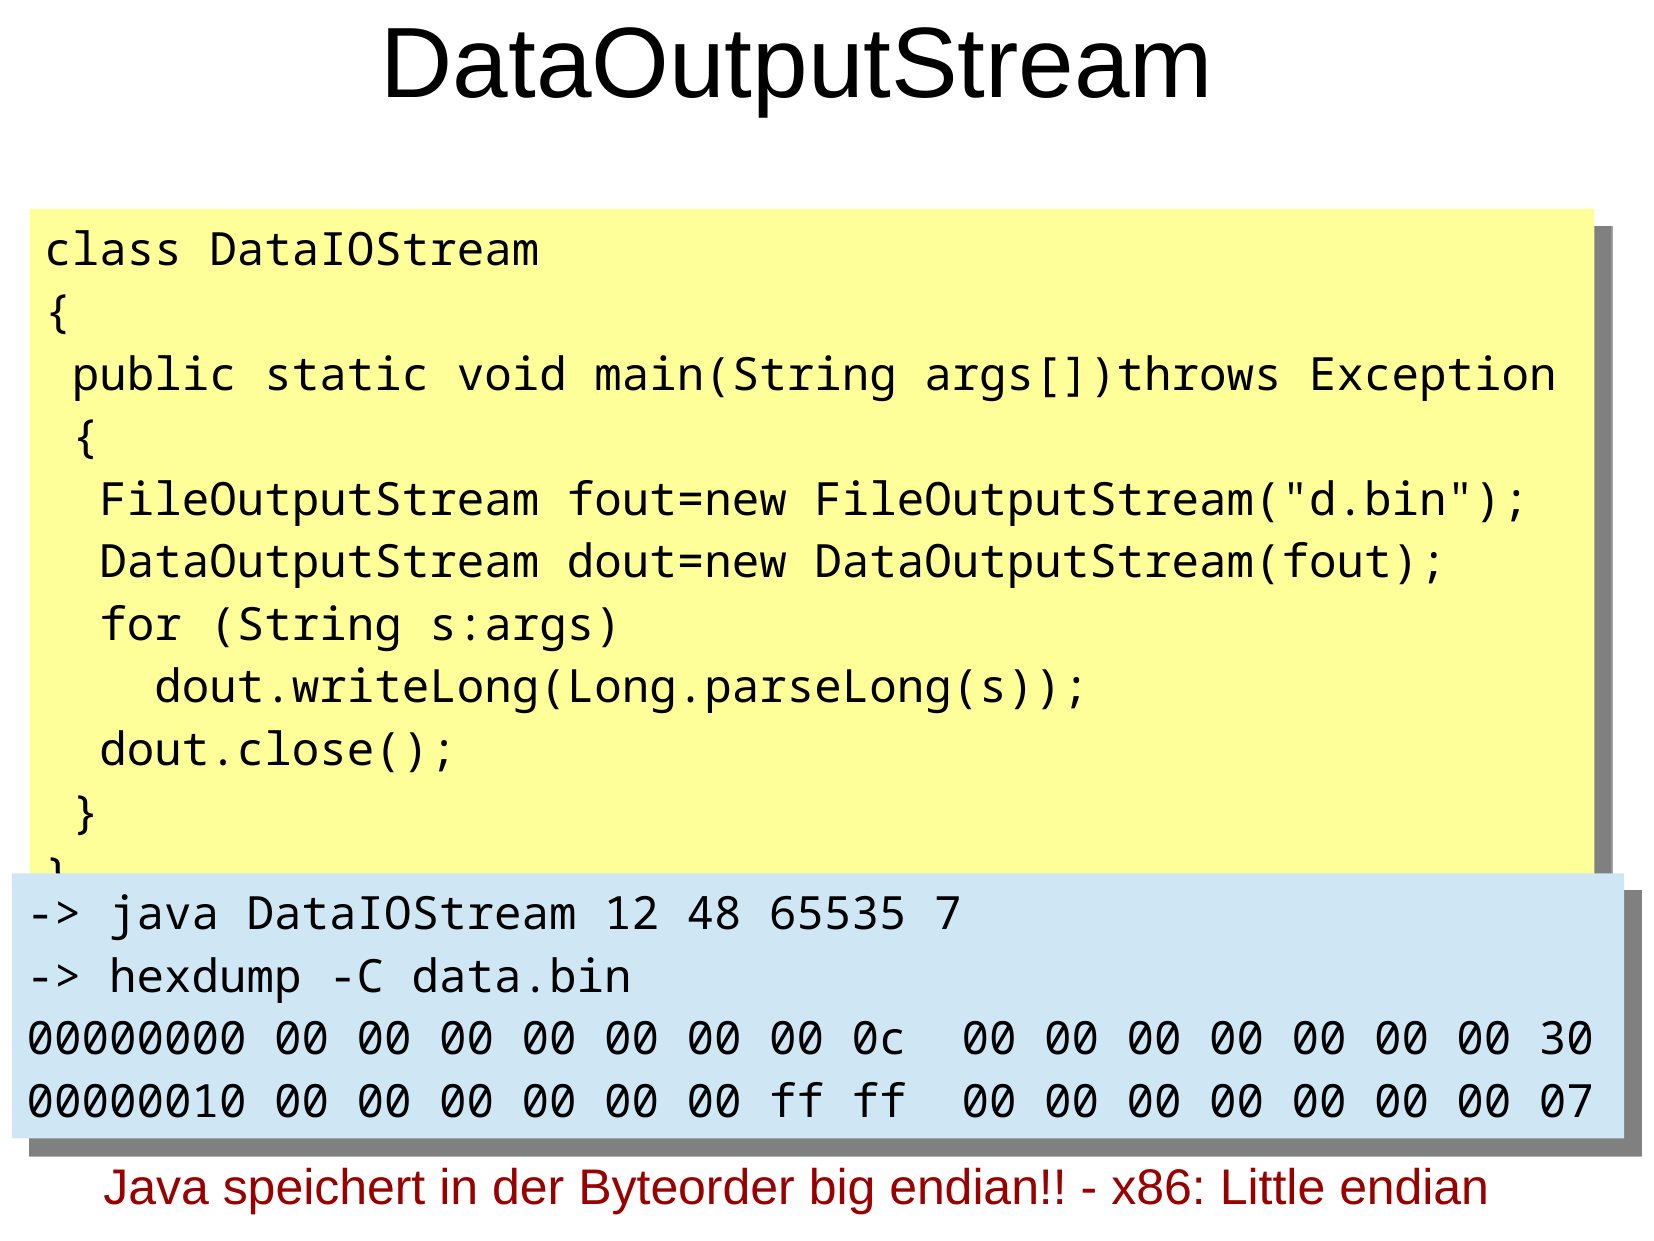

DataOutputStream
class DataIOStream
{
 public static void main(String args[])throws Exception
 {
 FileOutputStream fout=new FileOutputStream("d.bin");
 DataOutputStream dout=new DataOutputStream(fout);
 for (String s:args)
 dout.writeLong(Long.parseLong(s));
 dout.close();
 }
}
-> java DataIOStream 12 48 65535 7
-> hexdump -C data.bin
00000000 00 00 00 00 00 00 00 0c 00 00 00 00 00 00 00 30
00000010 00 00 00 00 00 00 ff ff 00 00 00 00 00 00 00 07
13
Java speichert in der Byteorder big endian!! - x86: Little endian